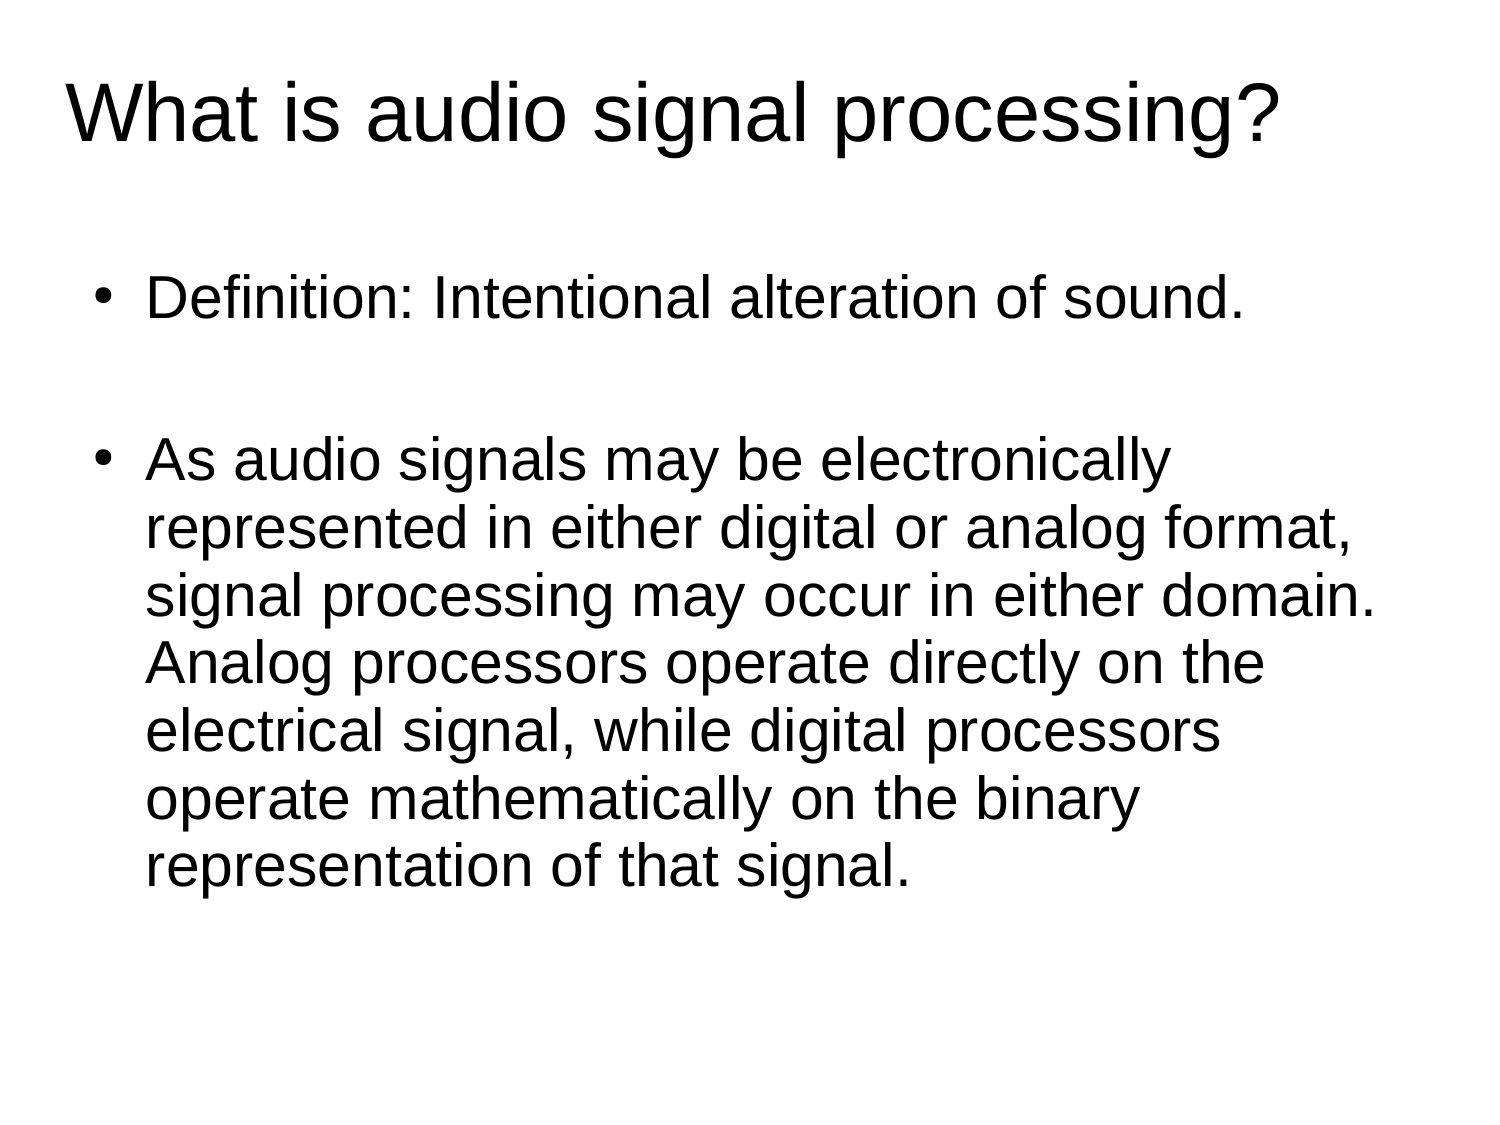

# What is audio signal processing?
Definition: Intentional alteration of sound.
As audio signals may be electronically represented in either digital or analog format, signal processing may occur in either domain. Analog processors operate directly on the electrical signal, while digital processors operate mathematically on the binary representation of that signal.